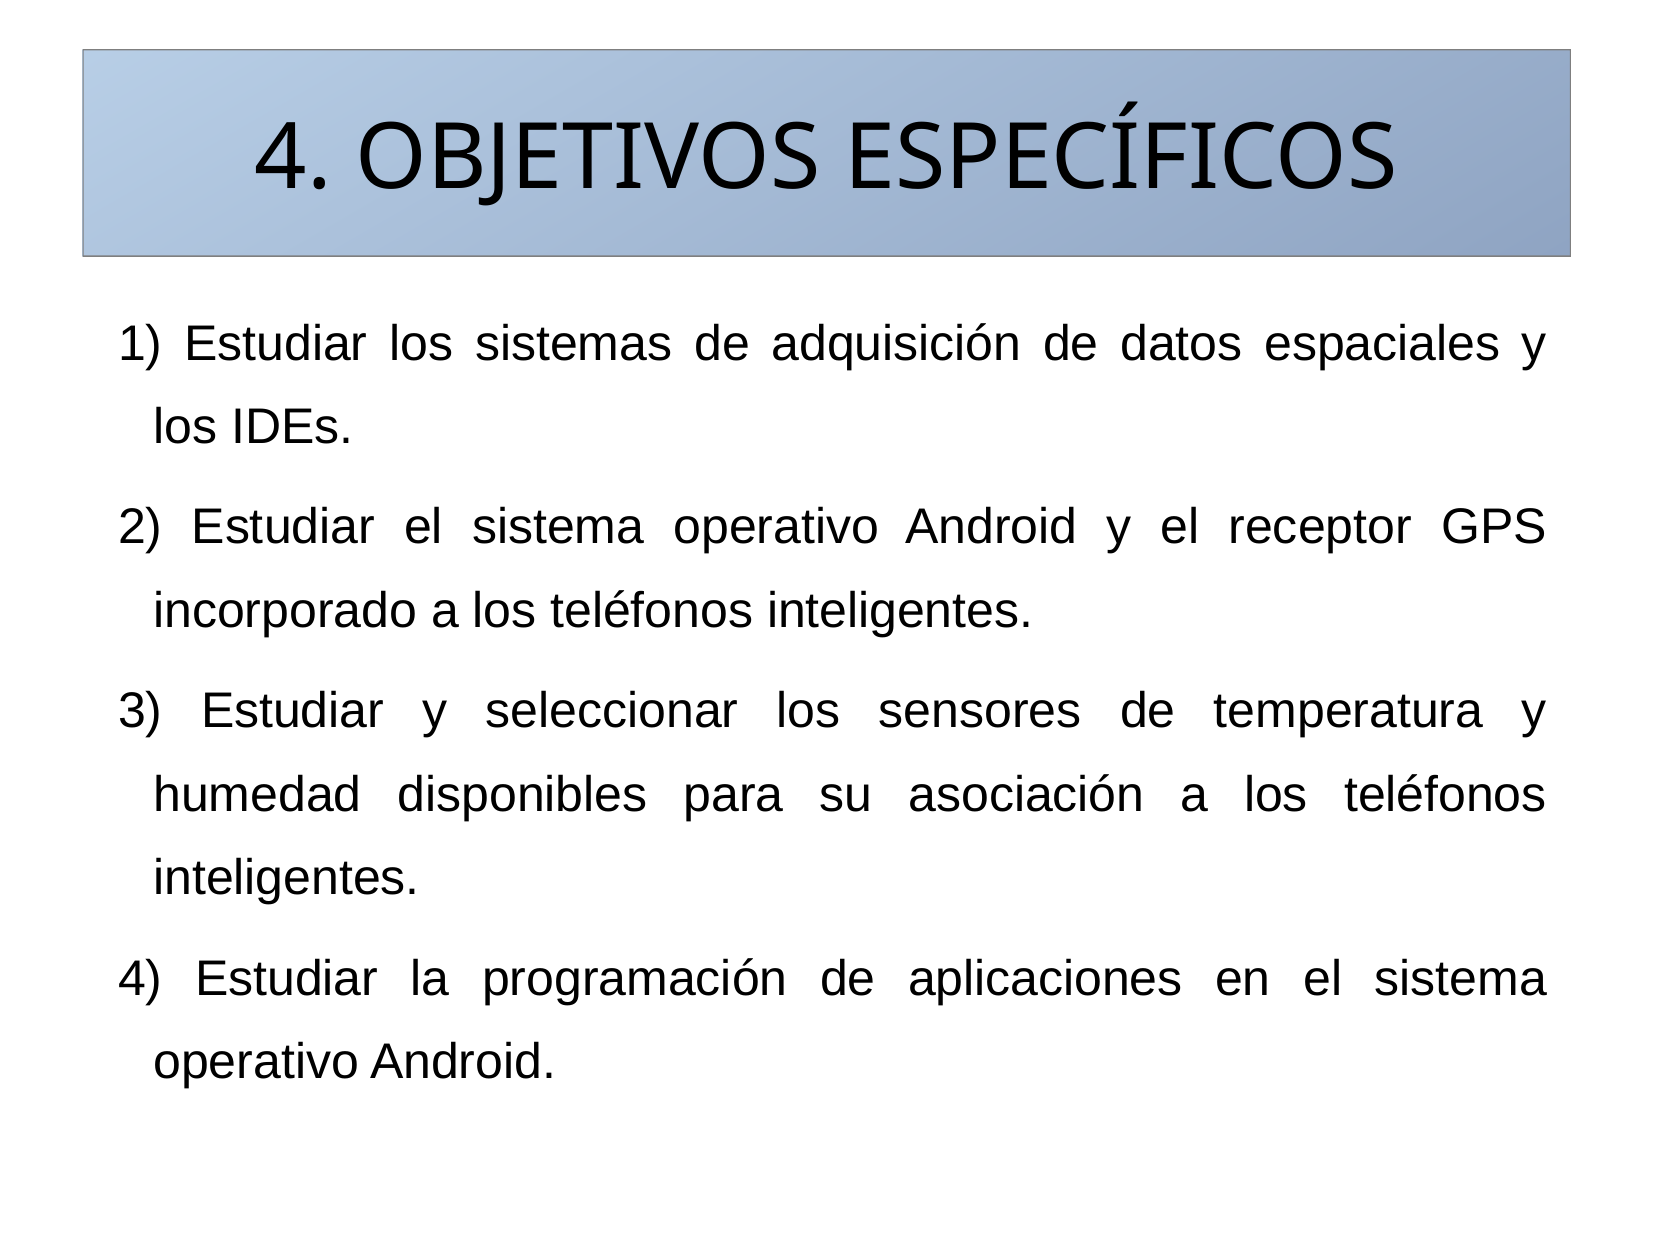

# 4. OBJETIVOS ESPECÍFICOS
 Estudiar los sistemas de adquisición de datos espaciales y los IDEs.
 Estudiar el sistema operativo Android y el receptor GPS incorporado a los teléfonos inteligentes.
 Estudiar y seleccionar los sensores de temperatura y humedad disponibles para su asociación a los teléfonos inteligentes.
 Estudiar la programación de aplicaciones en el sistema operativo Android.